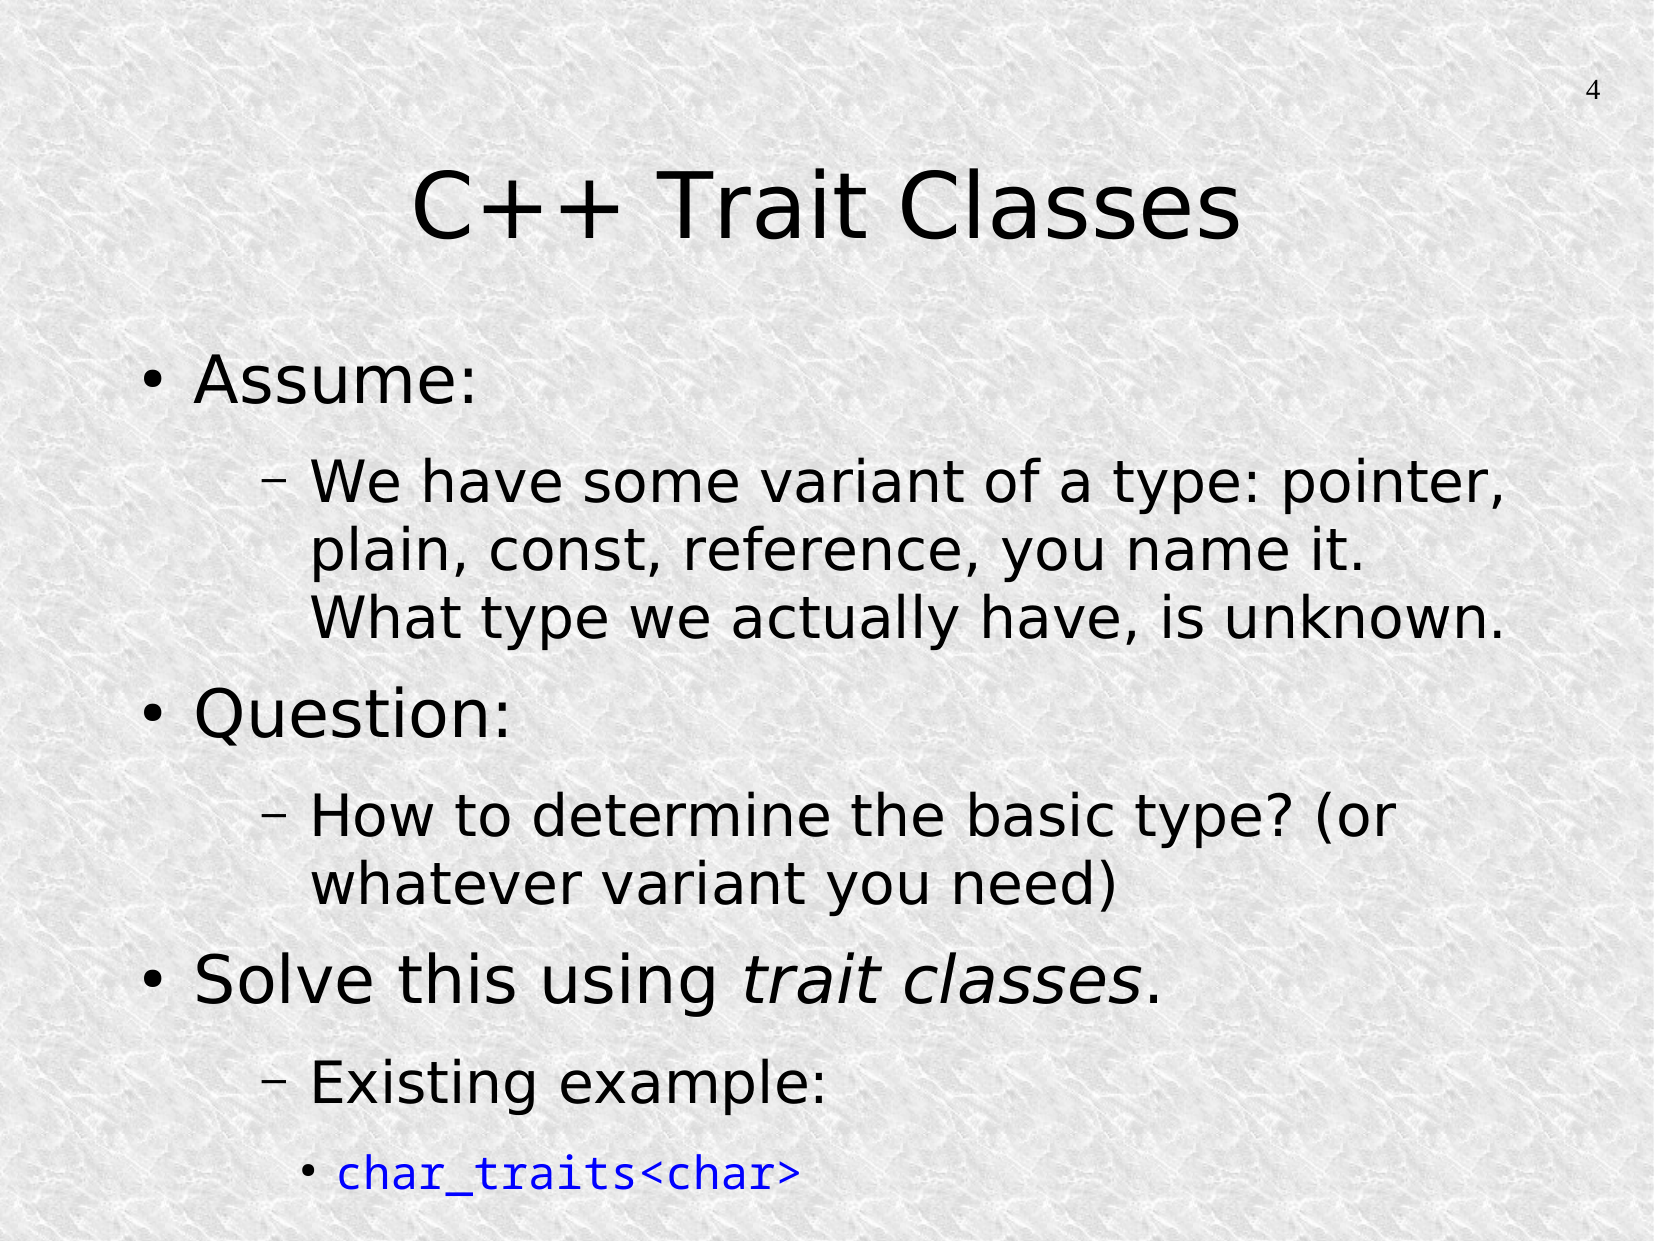

4
# C++ Trait Classes
Assume:
We have some variant of a type: pointer, plain, const, reference, you name it. What type we actually have, is unknown.
Question:
How to determine the basic type? (or whatever variant you need)
Solve this using trait classes.
Existing example:
char_traits<char>